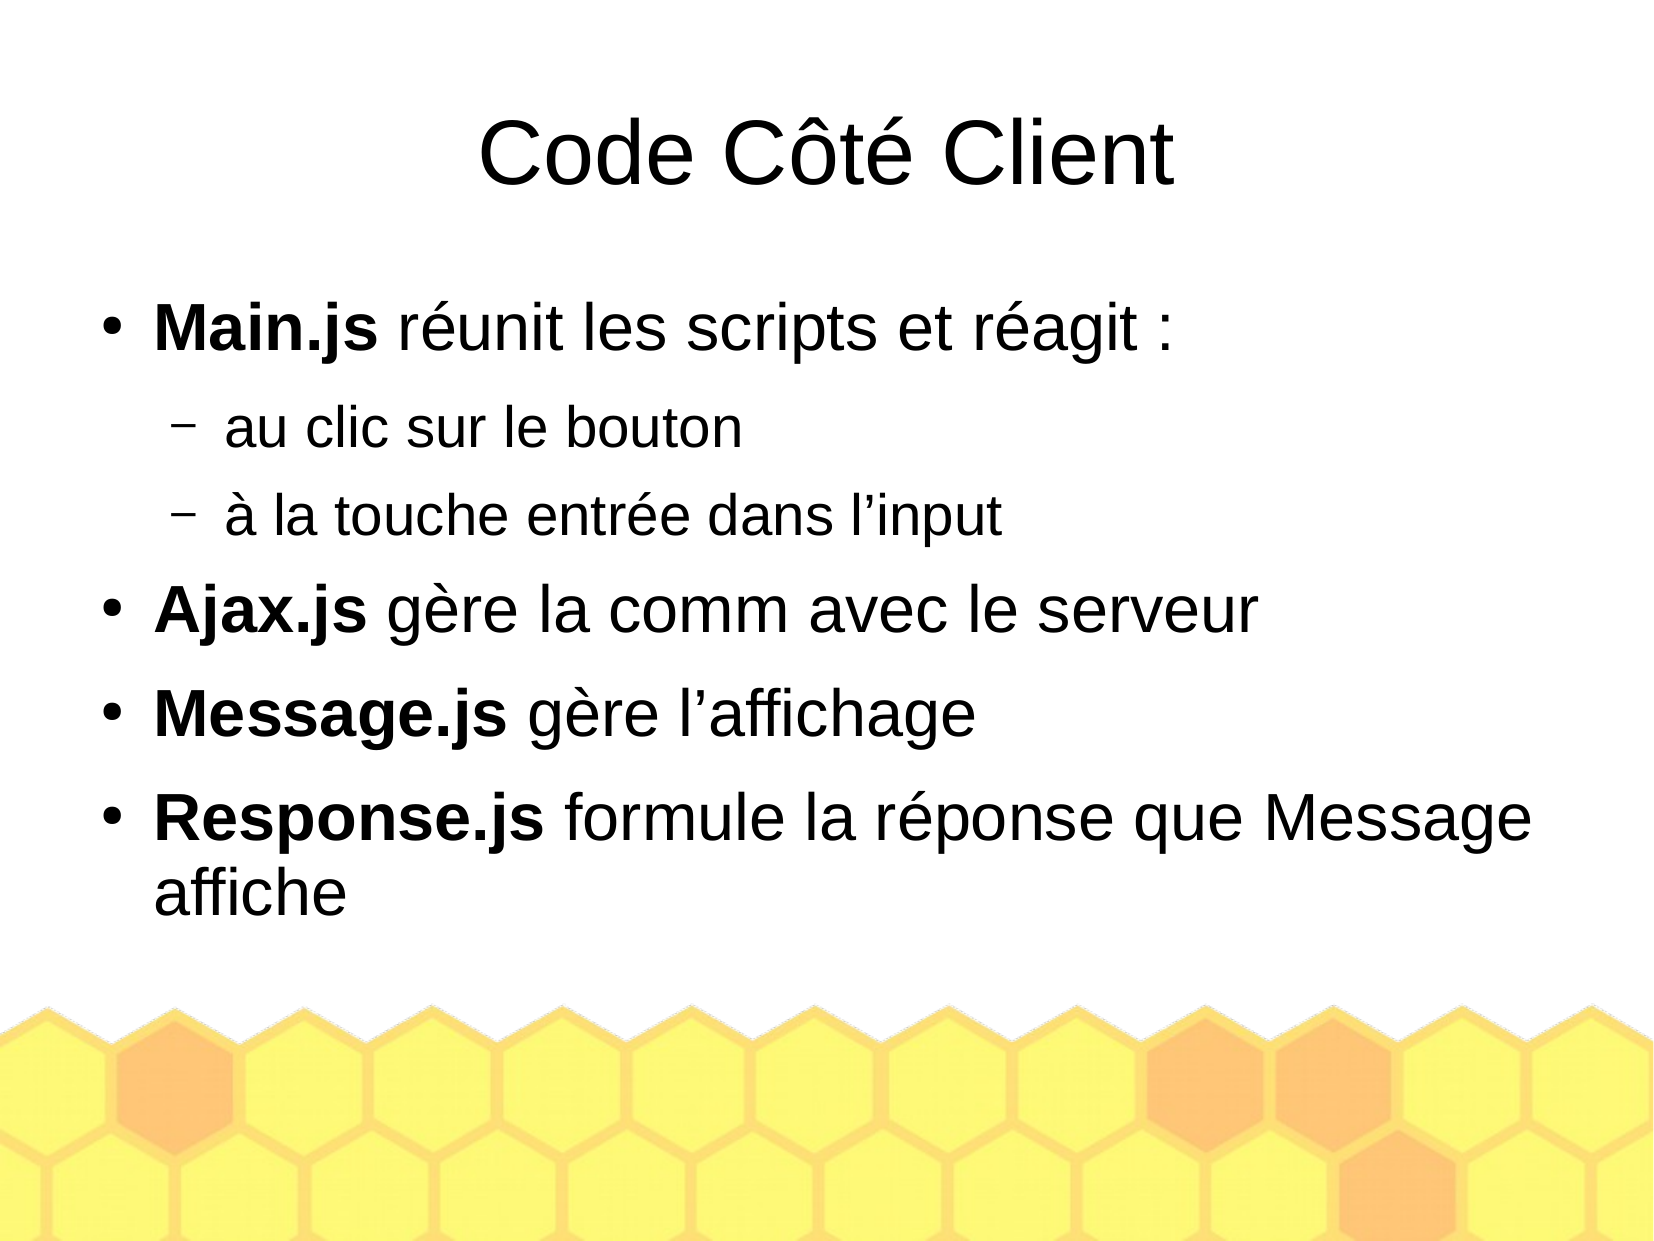

# Code Côté Client
Main.js réunit les scripts et réagit :
au clic sur le bouton
à la touche entrée dans l’input
Ajax.js gère la comm avec le serveur
Message.js gère l’affichage
Response.js formule la réponse que Message affiche